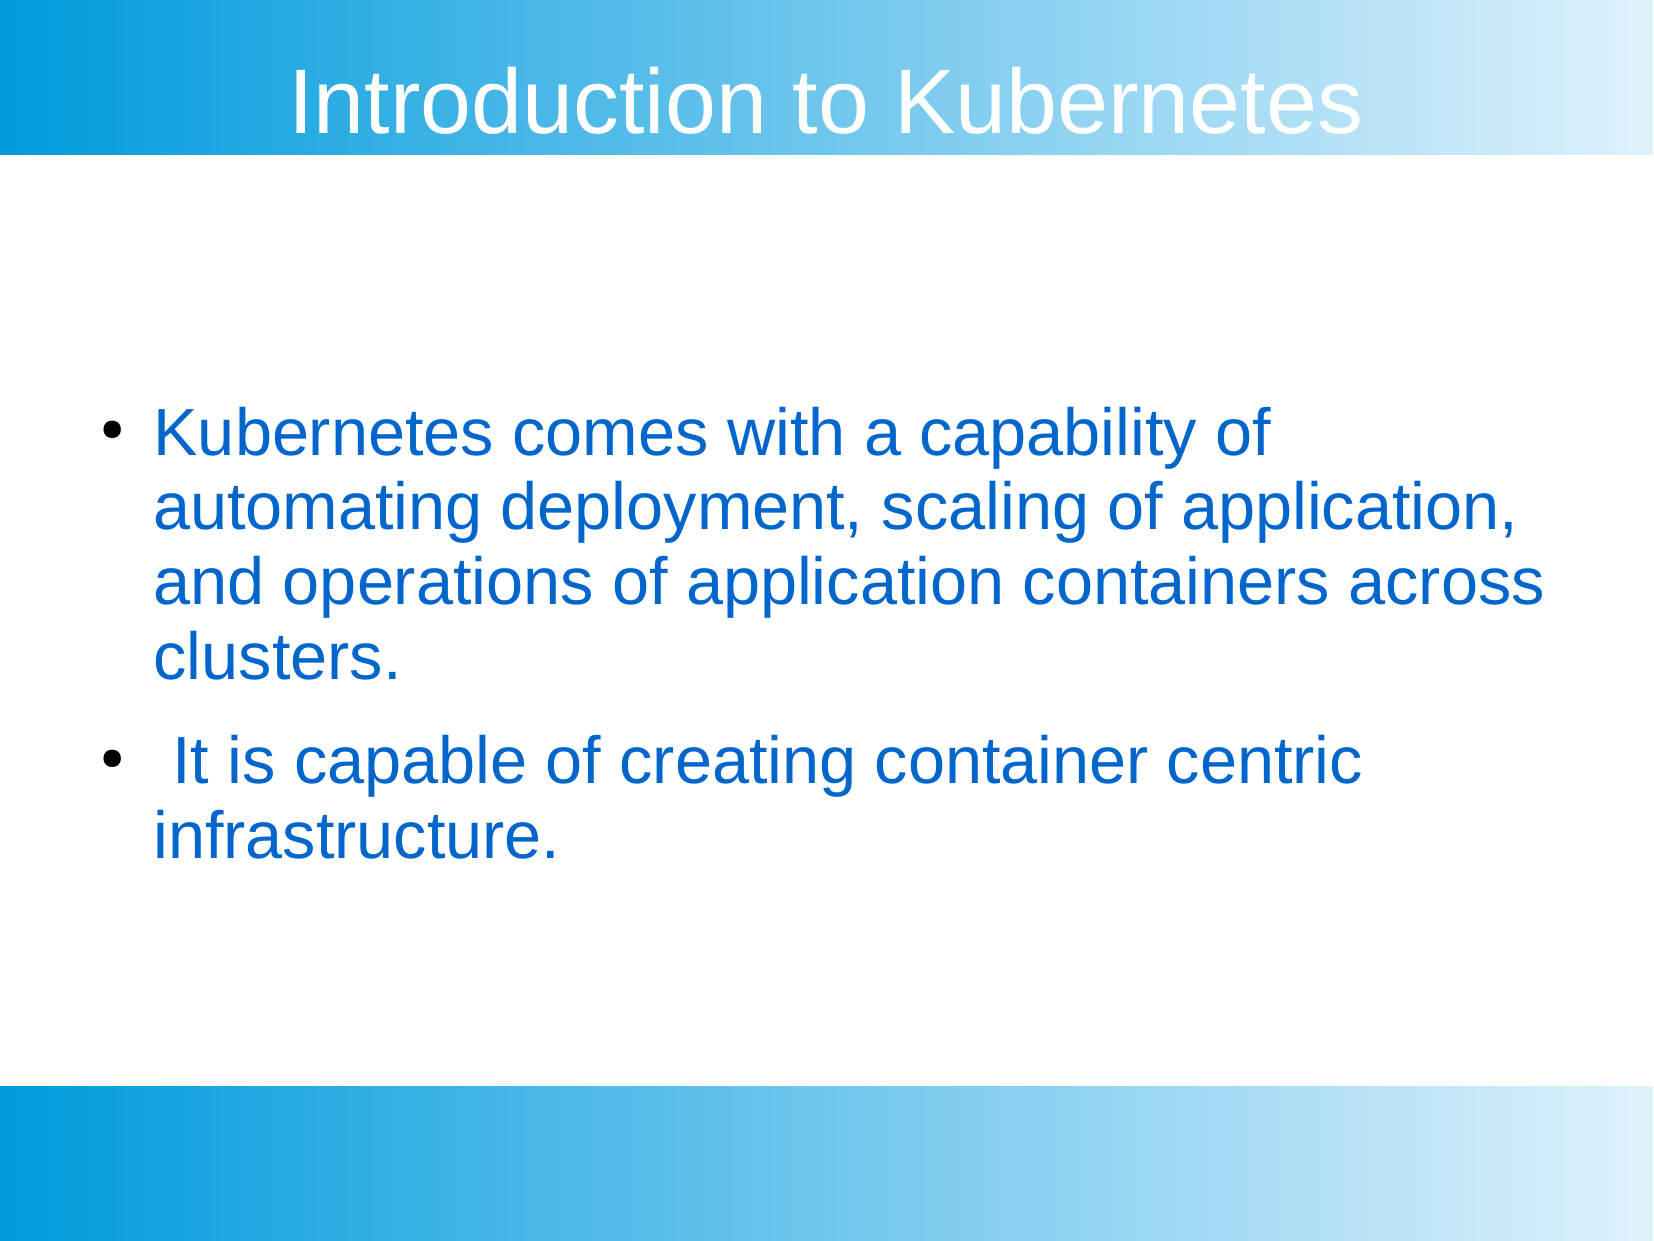

# Introduction to Kubernetes
Kubernetes comes with a capability of automating deployment, scaling of application, and operations of application containers across clusters.
 It is capable of creating container centric infrastructure.